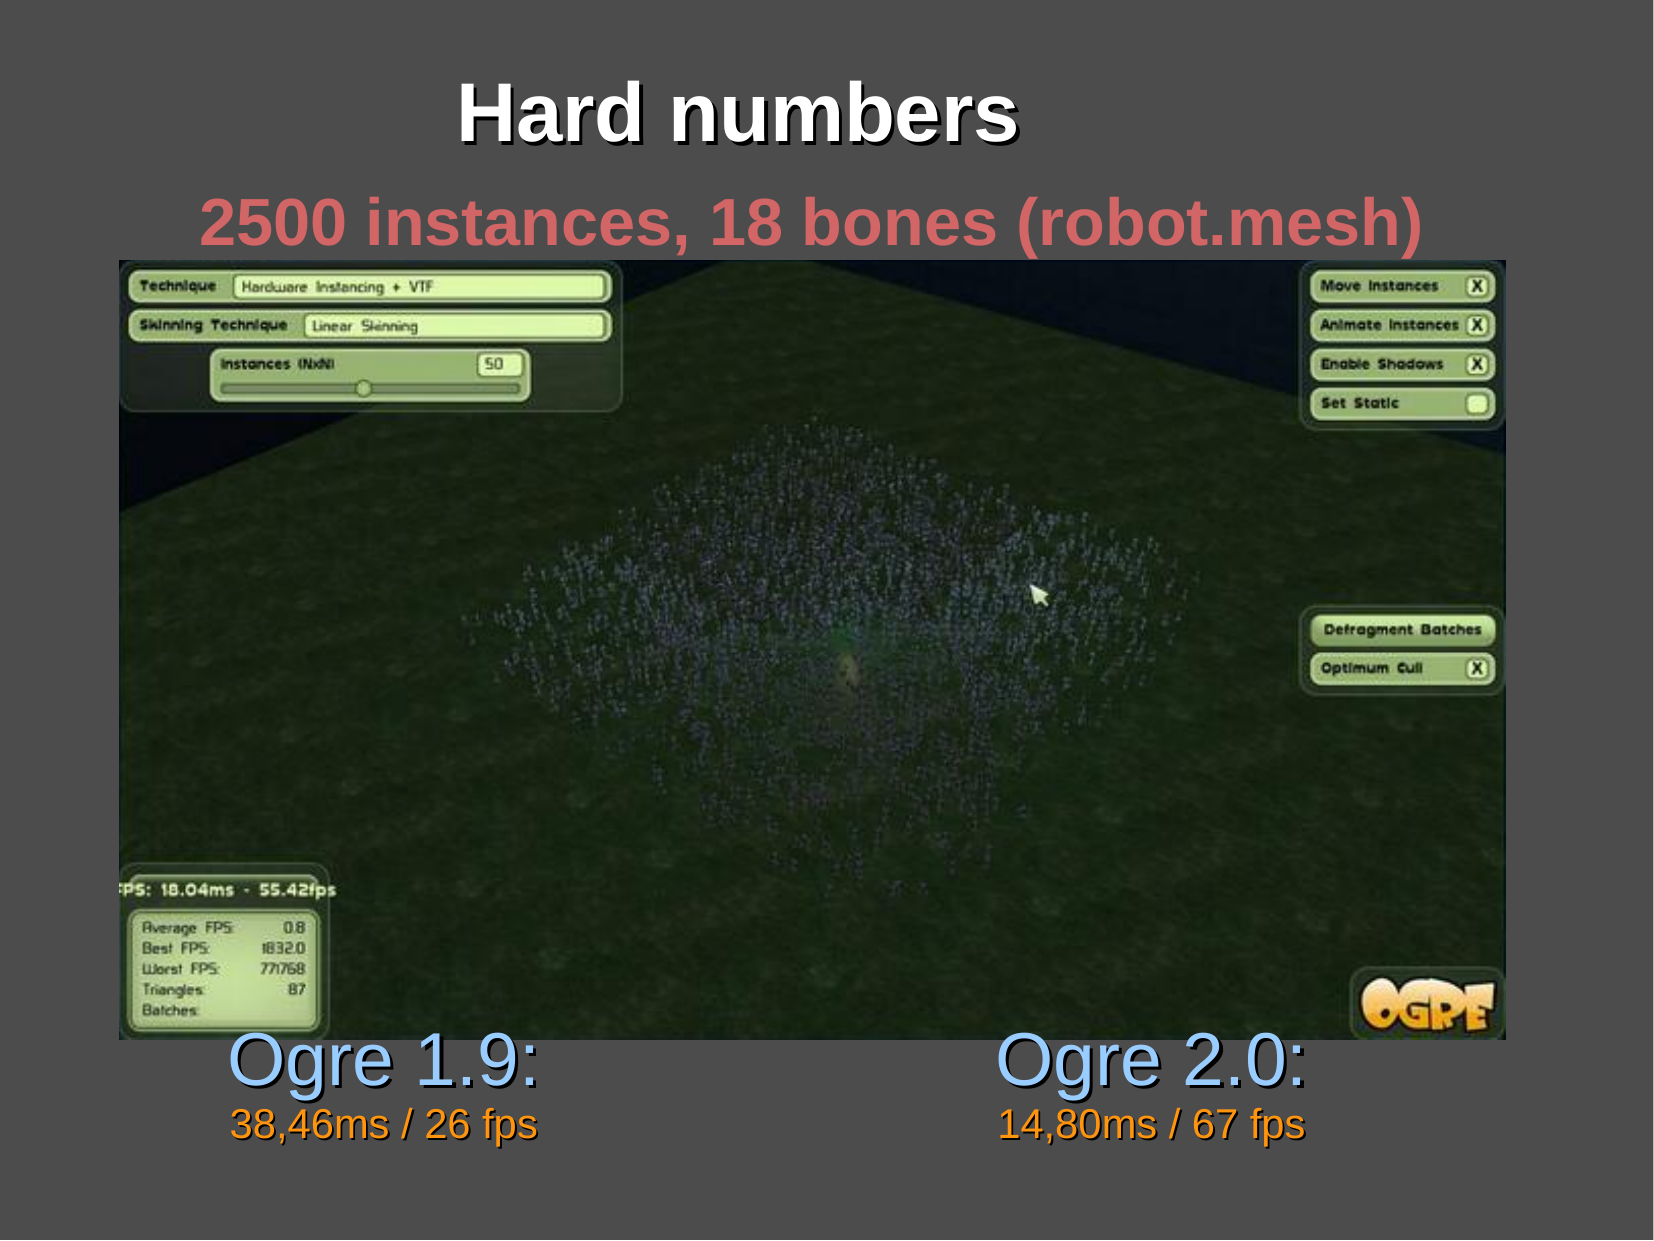

Hard numbers
2500 instances, 18 bones (robot.mesh)
Ogre 1.9:
38,46ms / 26 fps
Ogre 2.0:
14,80ms / 67 fps